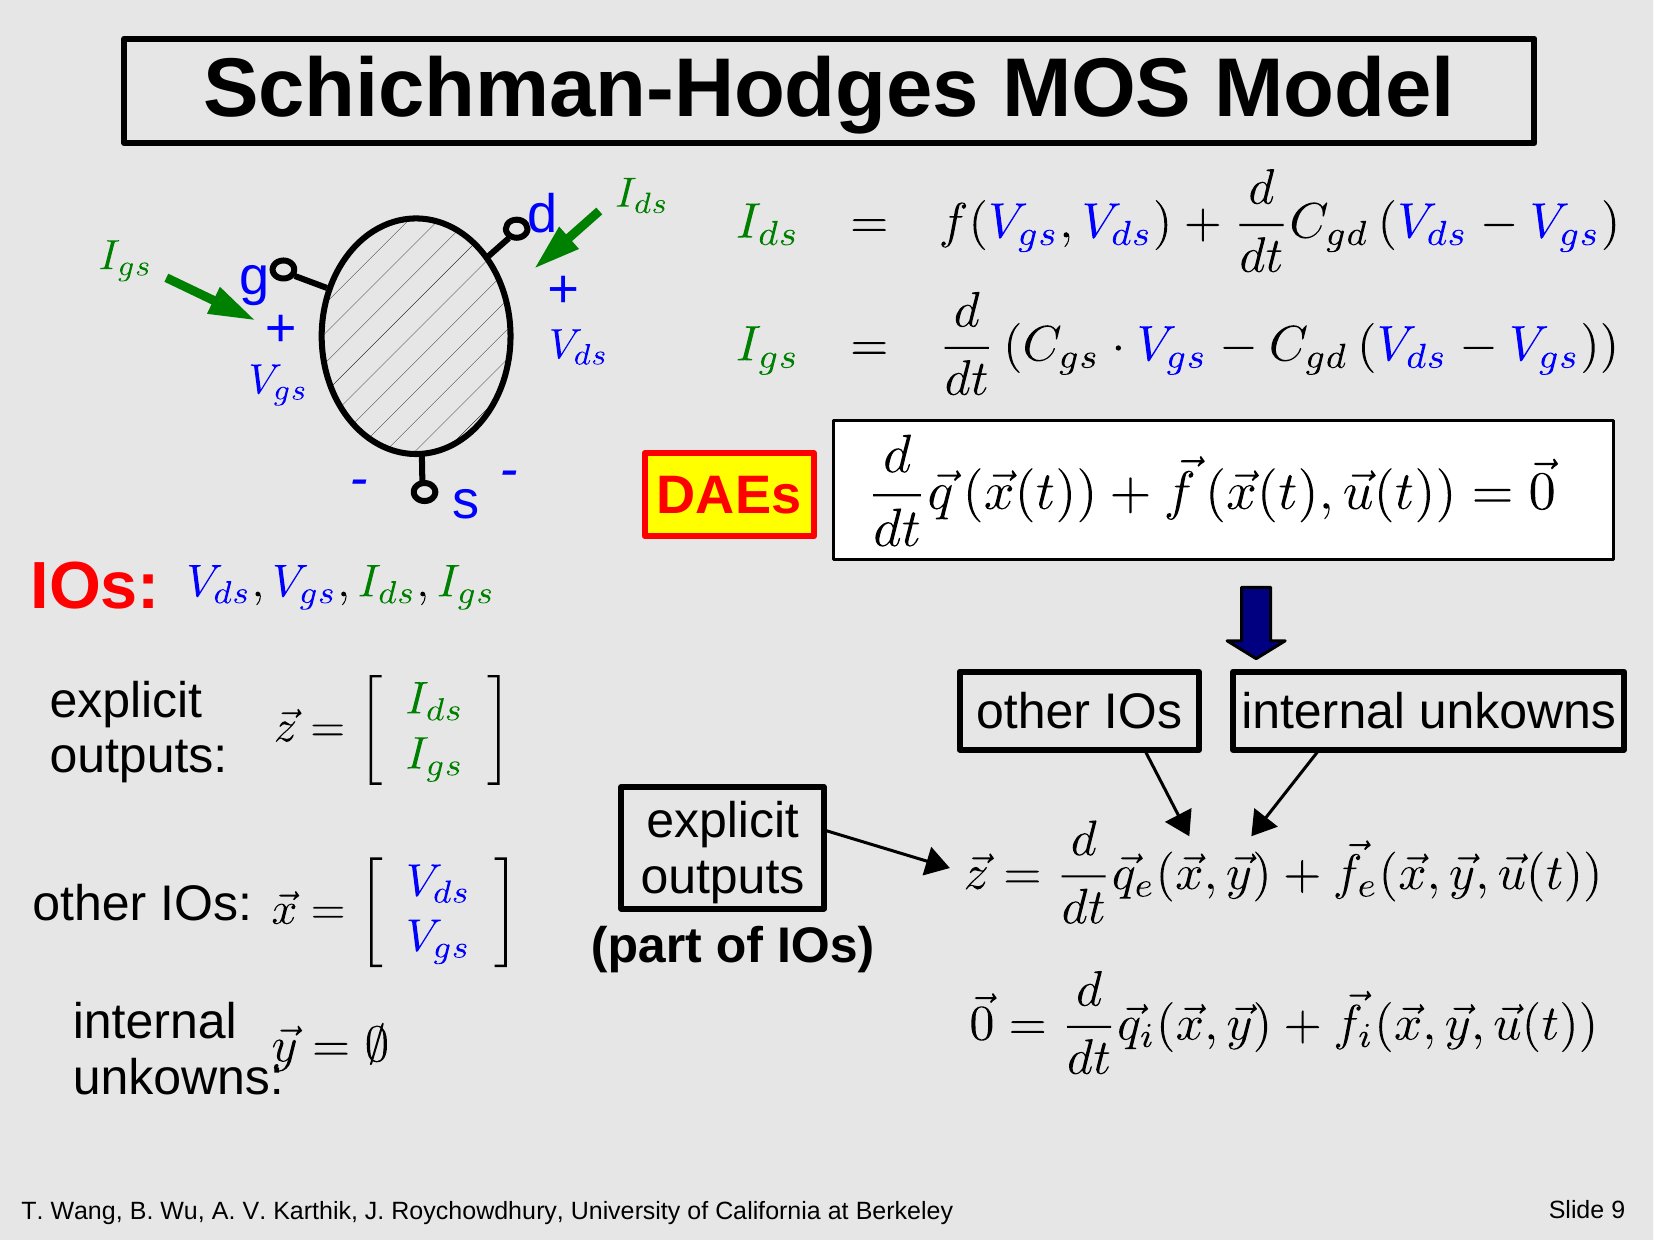

# Schichman-Hodges MOS Model
d
g
s
+
-
+
-
DAEs
IOs:
other IOs
internal unkowns
explicit
outputs:
explicit
outputs
other IOs:
(part of IOs)
internal
unkowns: